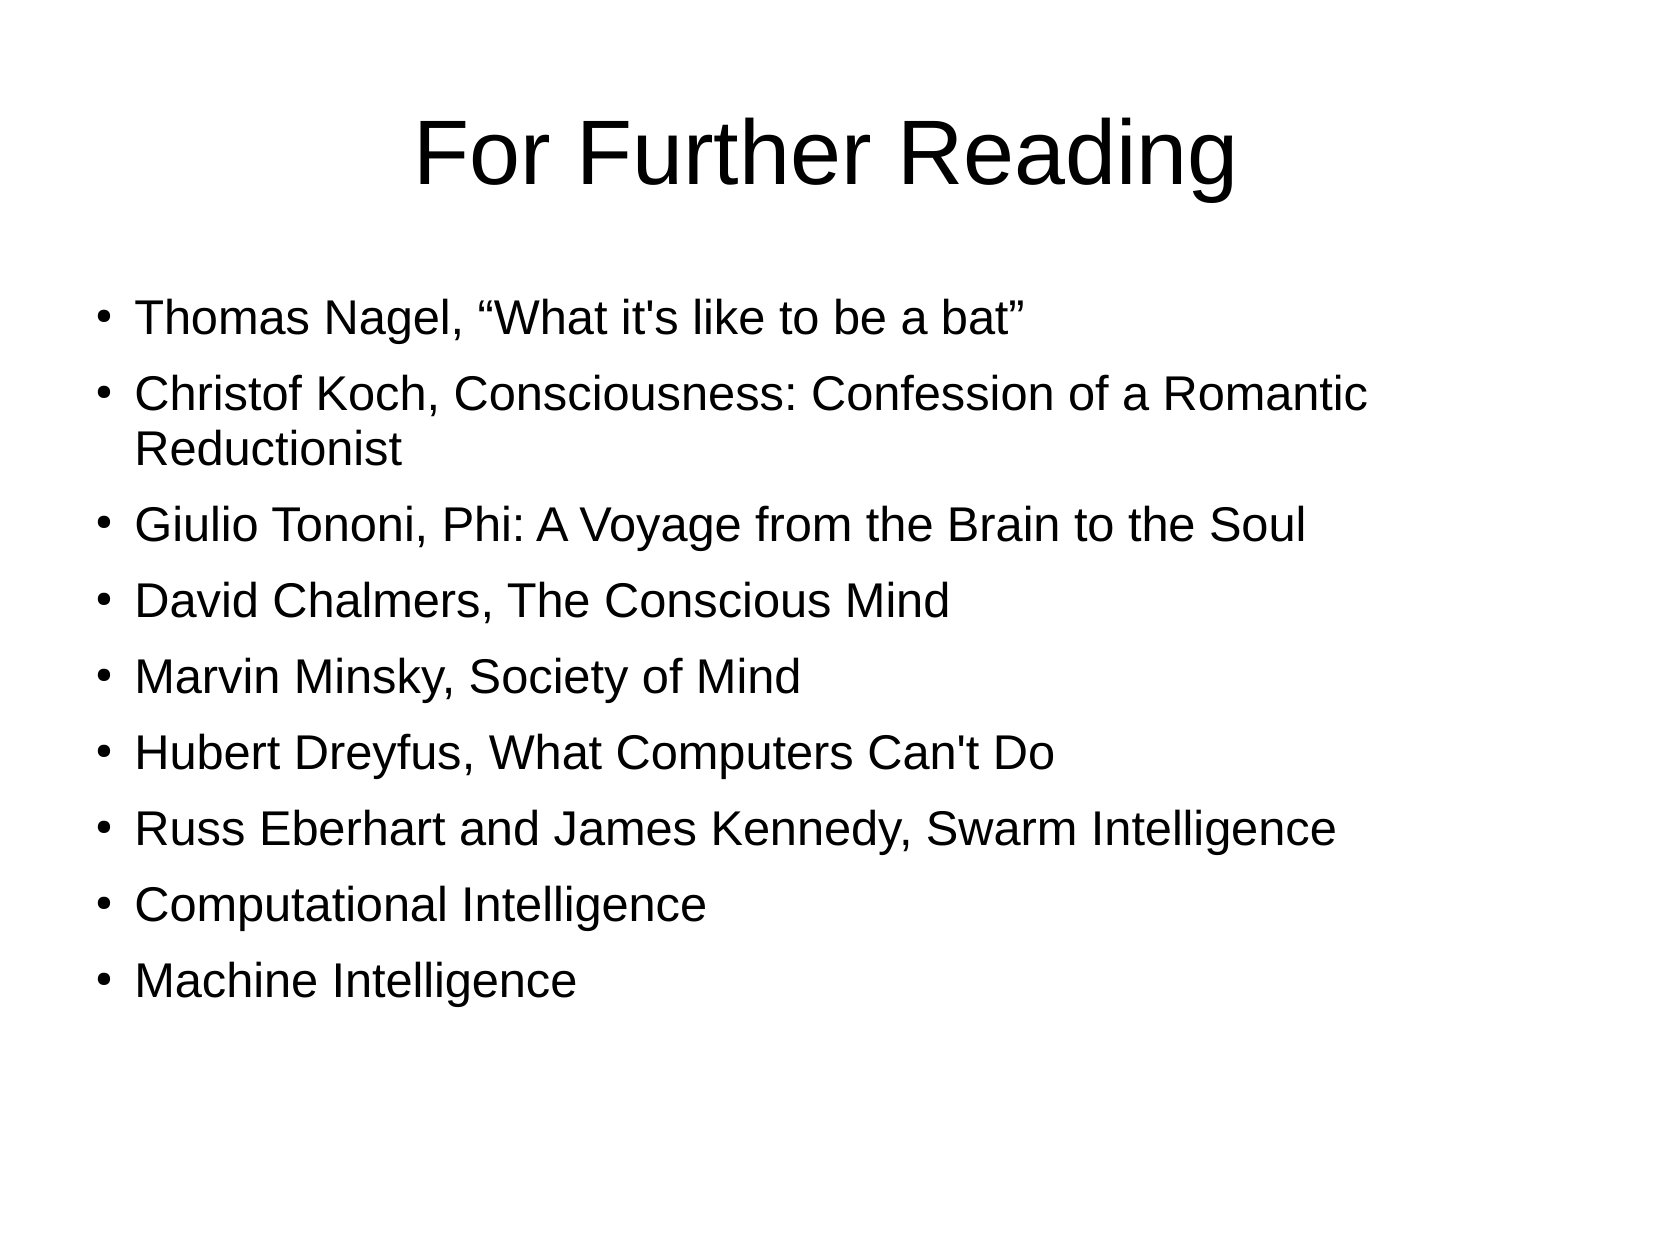

# For Further Reading
Thomas Nagel, “What it's like to be a bat”
Christof Koch, Consciousness: Confession of a Romantic Reductionist
Giulio Tononi, Phi: A Voyage from the Brain to the Soul
David Chalmers, The Conscious Mind
Marvin Minsky, Society of Mind
Hubert Dreyfus, What Computers Can't Do
Russ Eberhart and James Kennedy, Swarm Intelligence
Computational Intelligence
Machine Intelligence